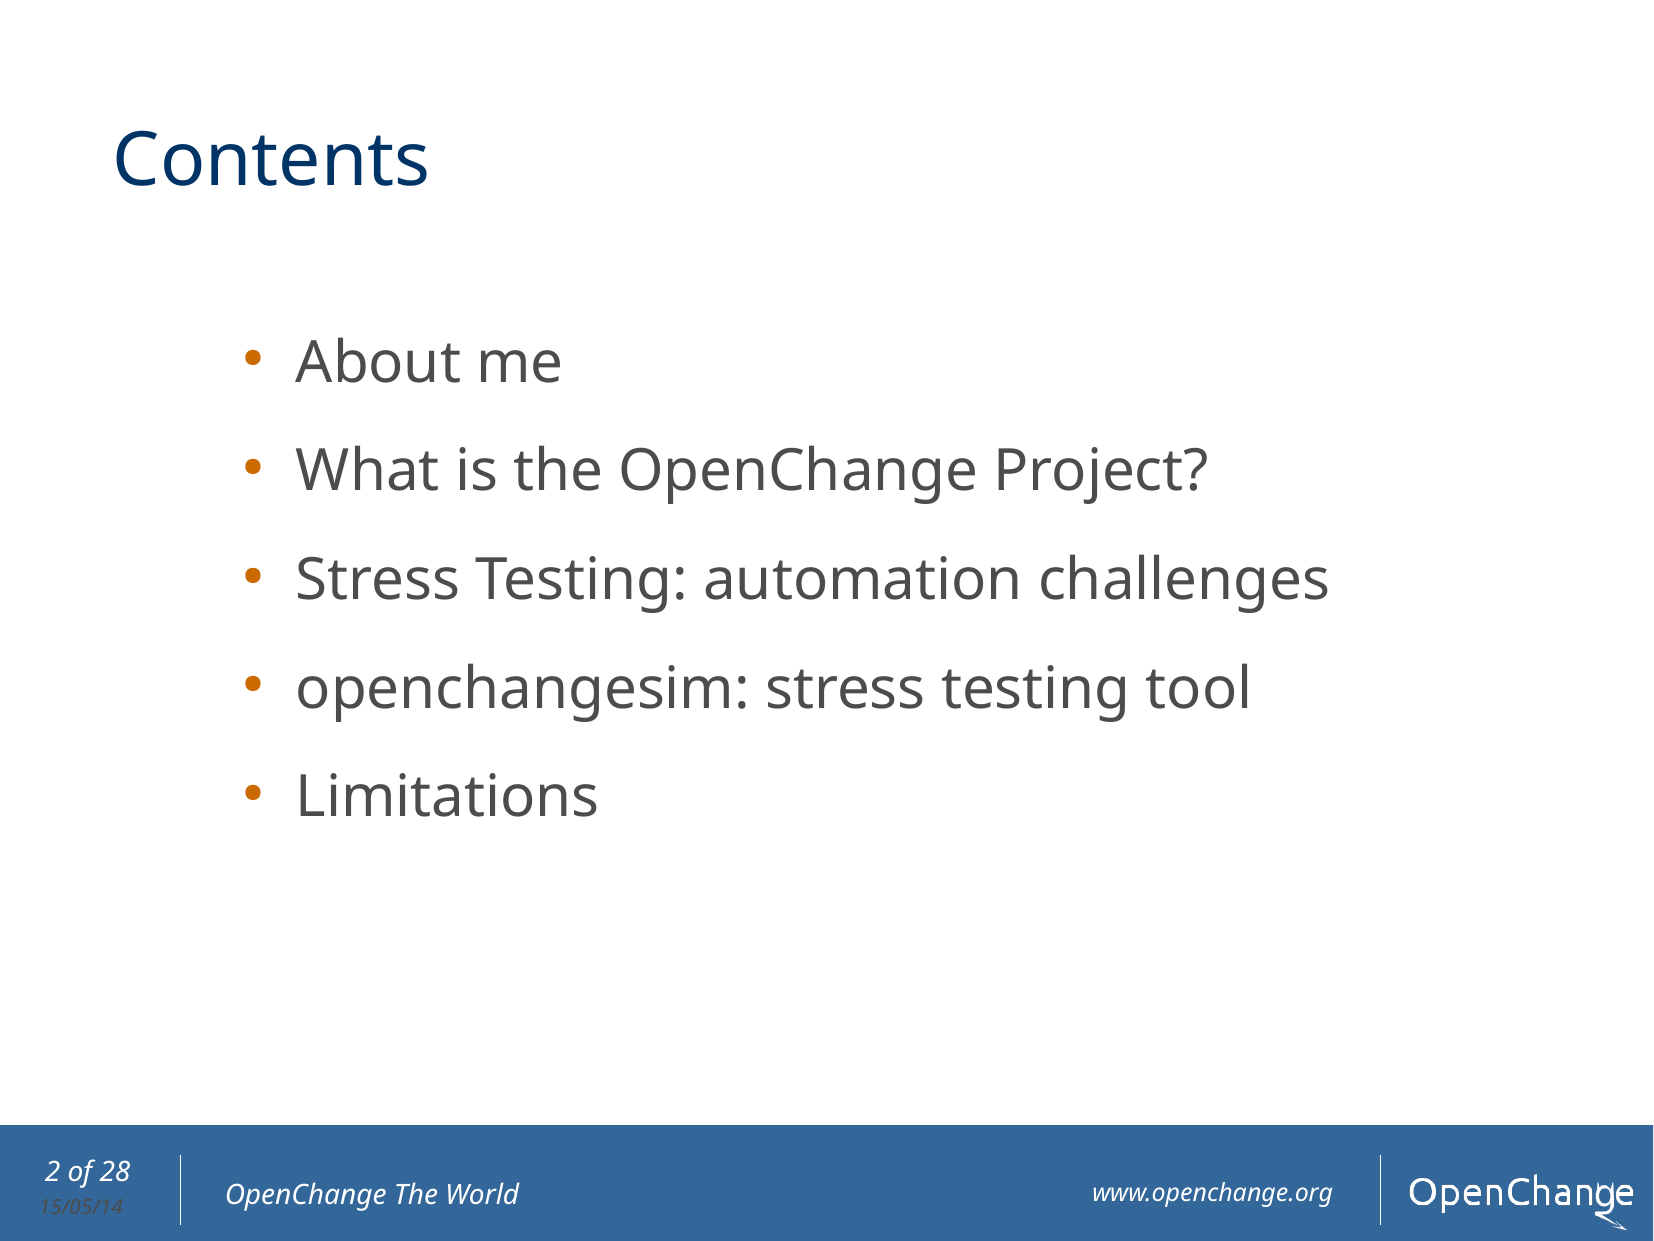

# Contents
About me
What is the OpenChange Project?
Stress Testing: automation challenges
openchangesim: stress testing tool
Limitations